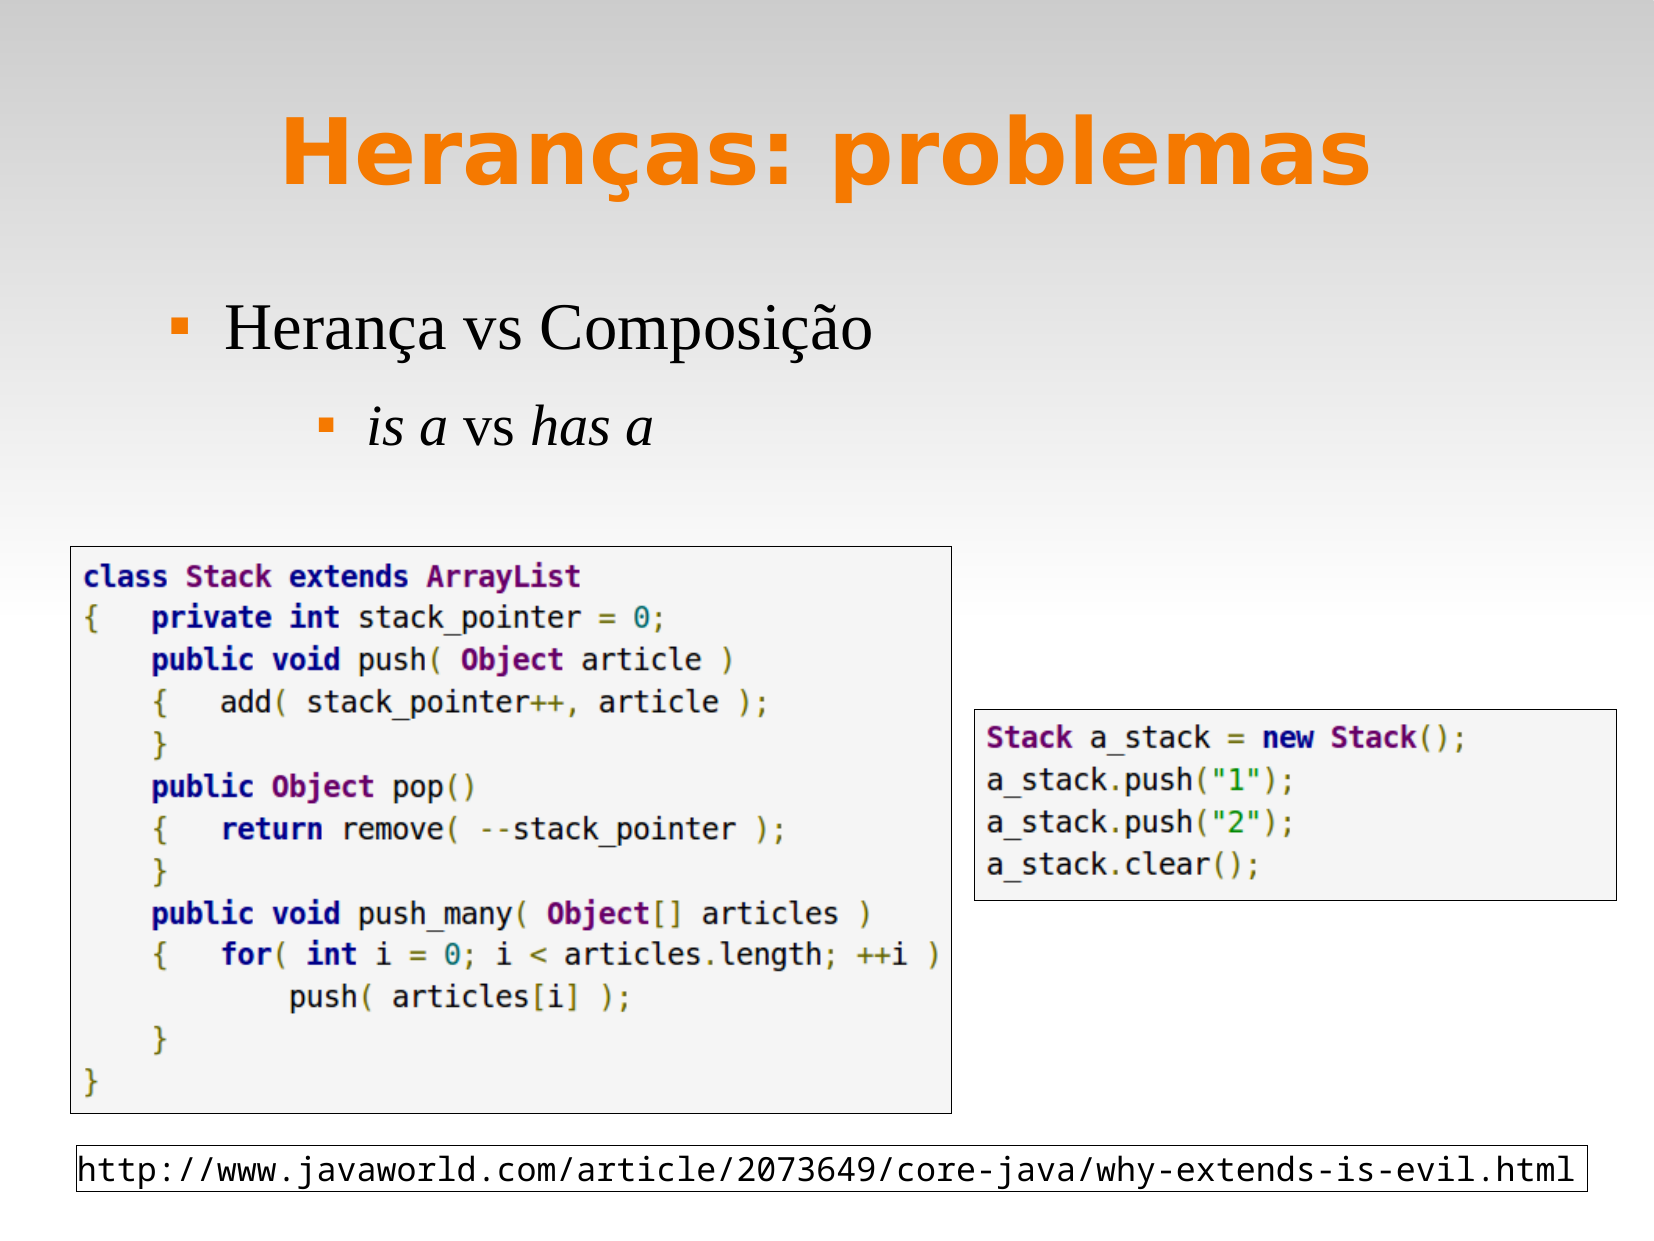

# Heranças: problemas
Herança vs Composição
is a vs has a
http://www.javaworld.com/article/2073649/core-java/why-extends-is-evil.html